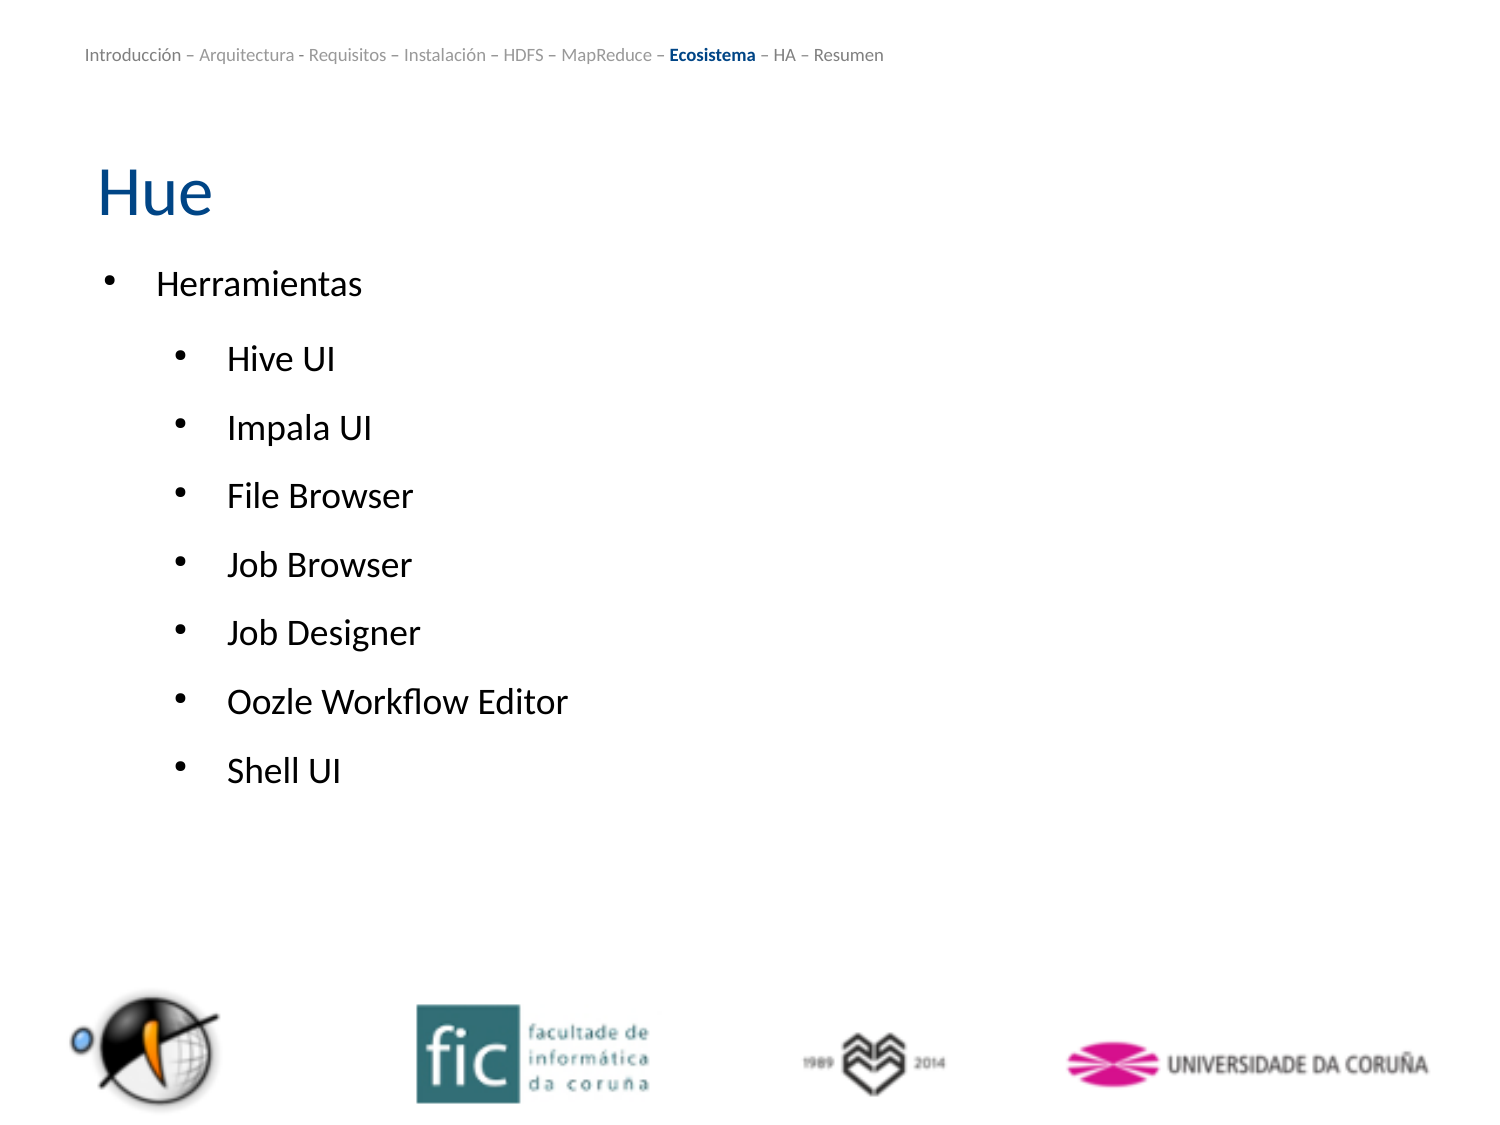

Introducción – Arquitectura - Requisitos – Instalación – HDFS – MapReduce – Ecosistema – HA – Resumen
# Hue
Herramientas
Hive UI
Impala UI
File Browser
Job Browser
Job Designer
Oozle Workflow Editor
Shell UI